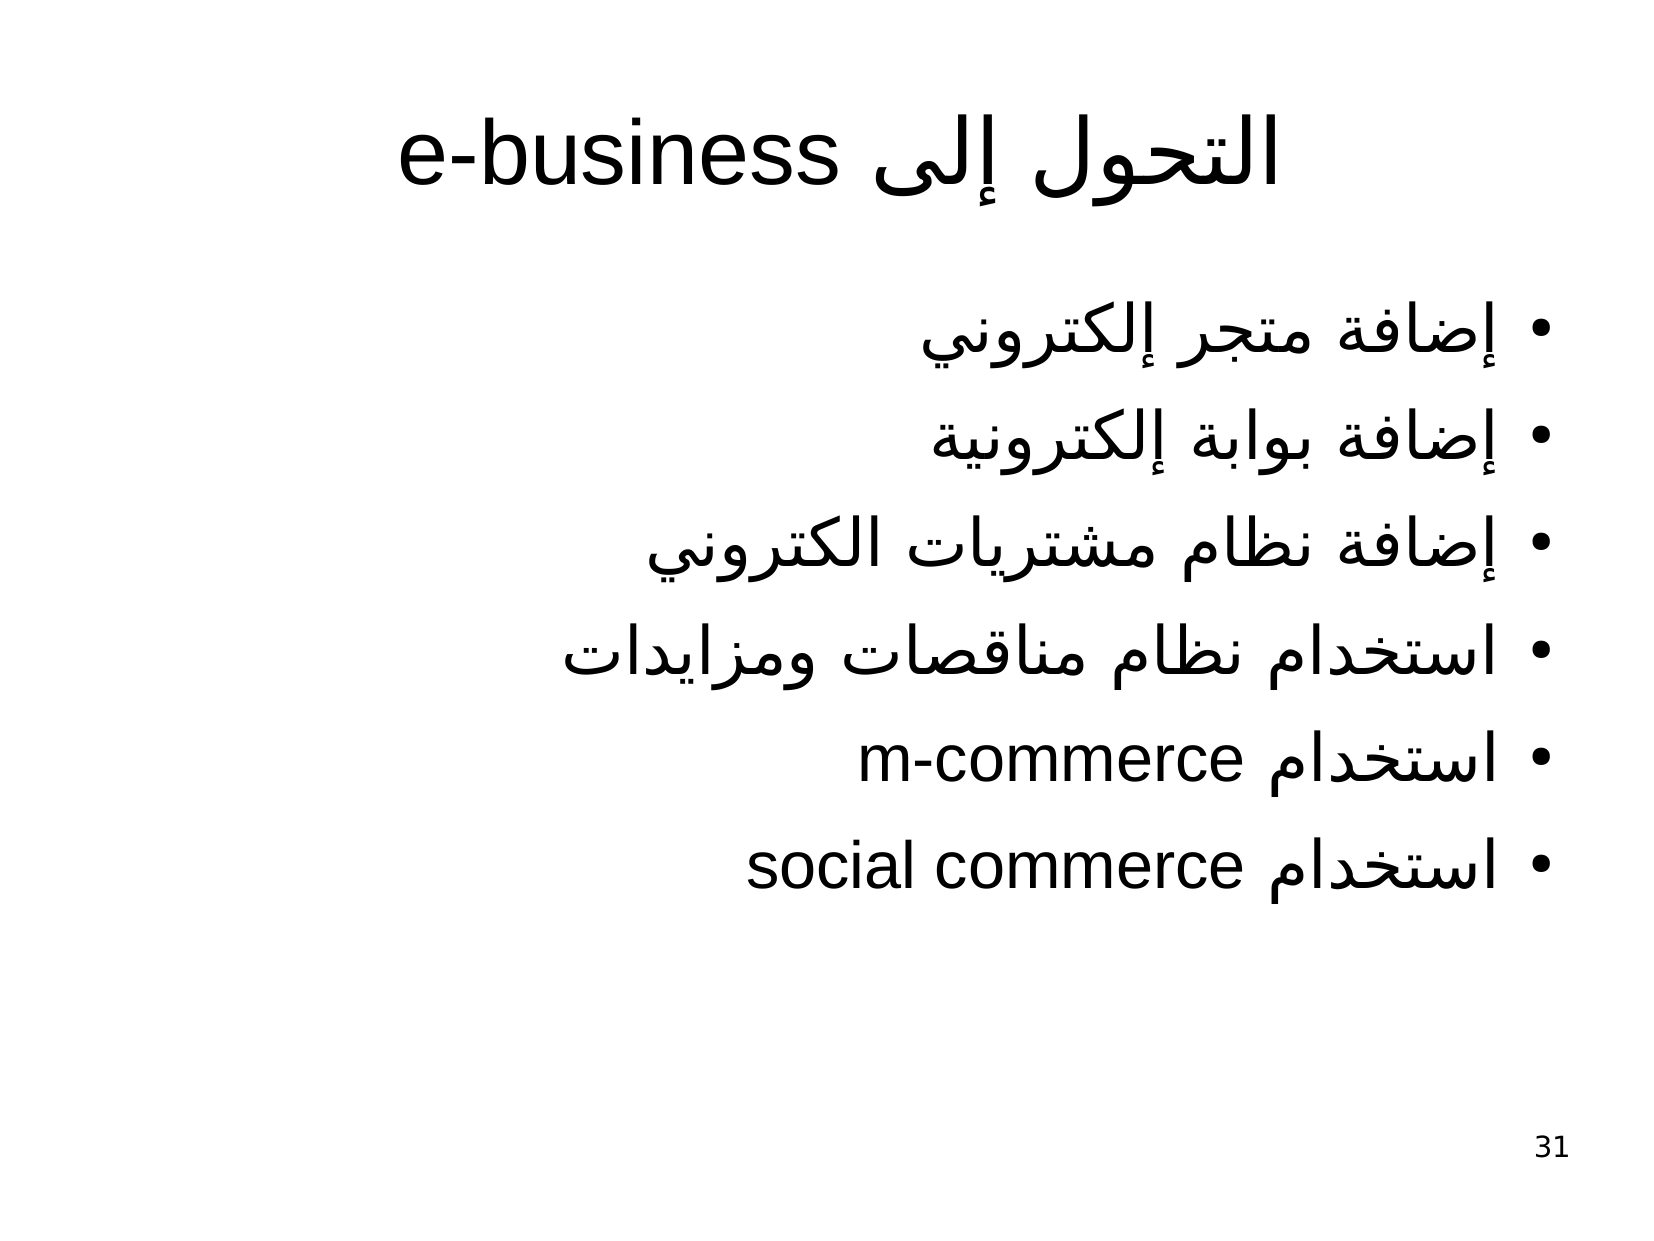

# التحول إلى e-business
إضافة متجر إلكتروني
إضافة بوابة إلكترونية
إضافة نظام مشتريات الكتروني
استخدام نظام مناقصات ومزايدات
استخدام m-commerce
استخدام social commerce
31